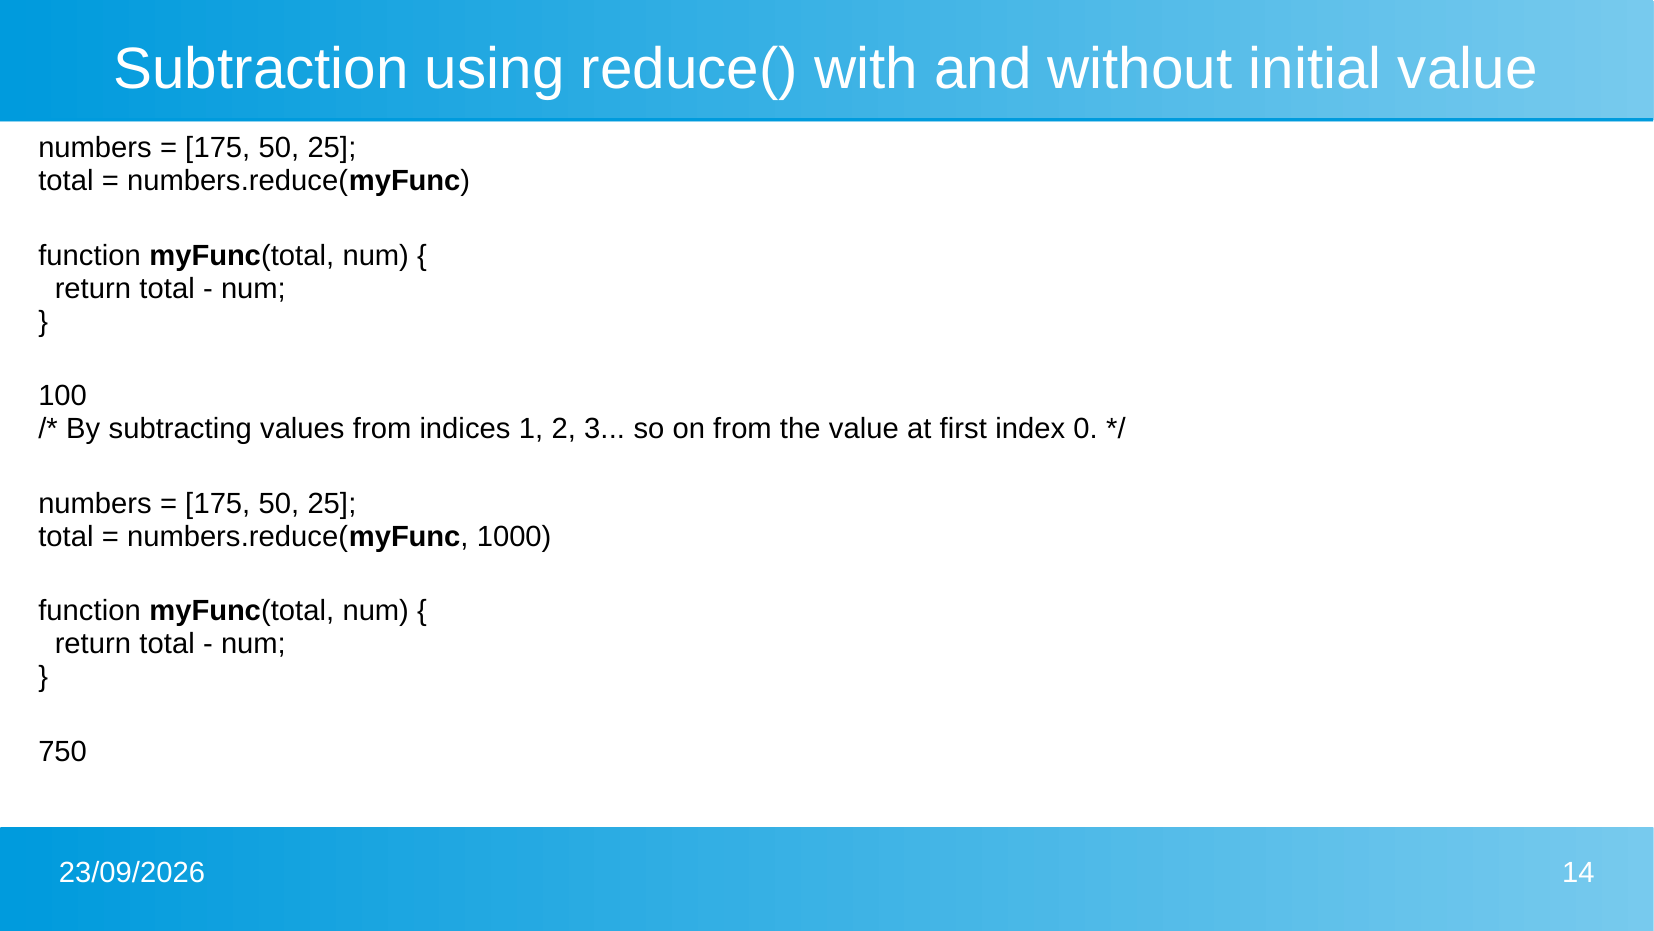

# Subtraction using reduce() with and without initial value
numbers = [175, 50, 25];
total = numbers.reduce(myFunc)
function myFunc(total, num) {
 return total - num;
}
100
/* By subtracting values from indices 1, 2, 3... so on from the value at first index 0. */
numbers = [175, 50, 25];
total = numbers.reduce(myFunc, 1000)
function myFunc(total, num) {
 return total - num;
}
750
14